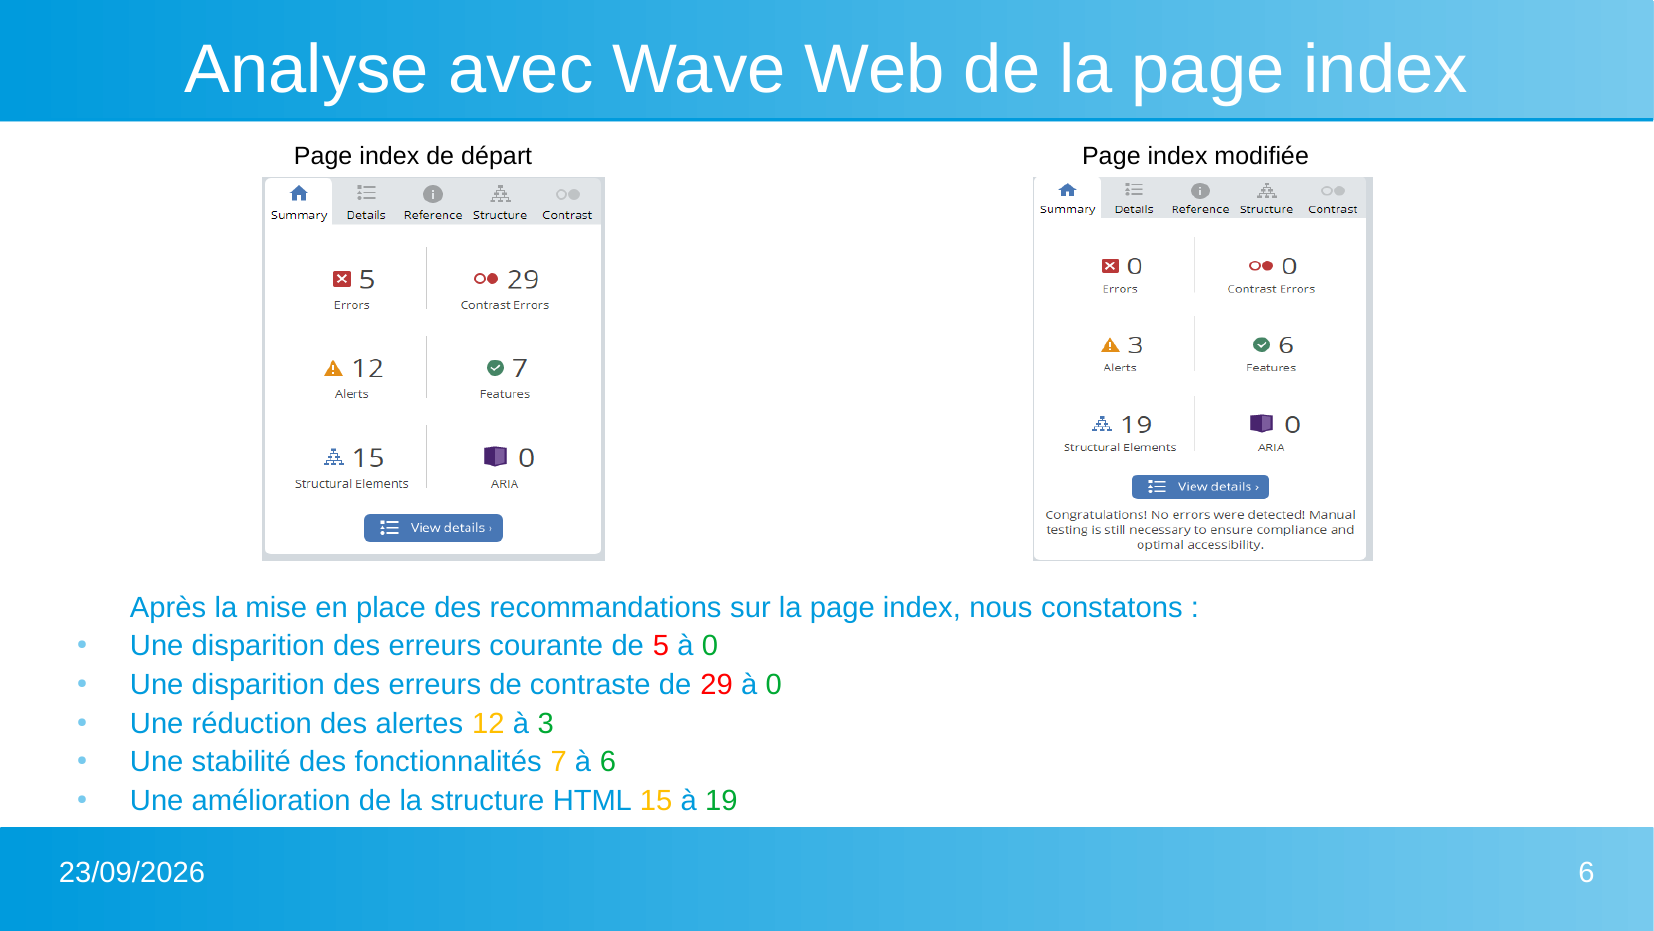

# Analyse avec Wave Web de la page index
Page index de départ
Page index modifiée
Après la mise en place des recommandations sur la page index, nous constatons :
Une disparition des erreurs courante de 5 à 0
Une disparition des erreurs de contraste de 29 à 0
Une réduction des alertes 12 à 3
Une stabilité des fonctionnalités 7 à 6
Une amélioration de la structure HTML 15 à 19
6